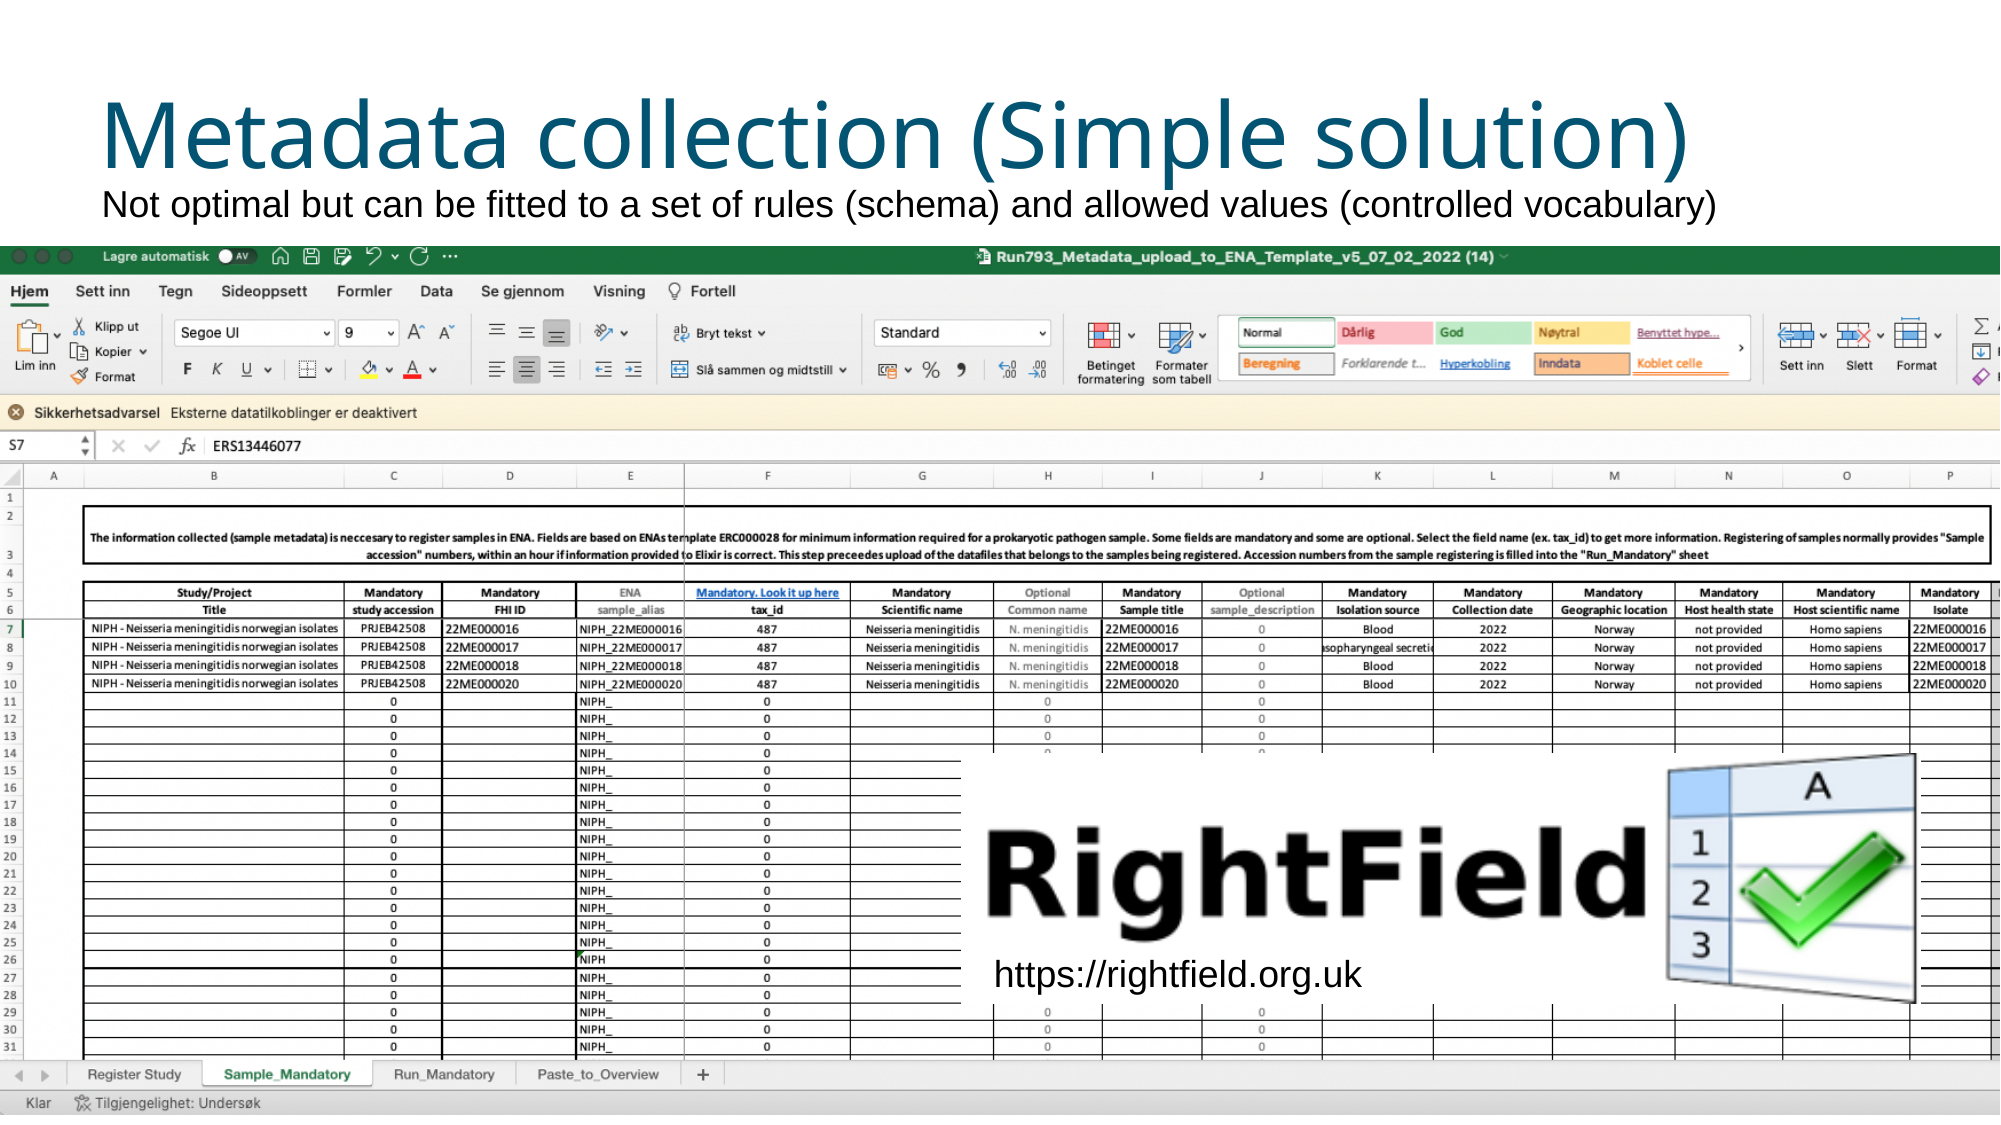

# Metadata collection (Simple solution)
Not optimal but can be fitted to a set of rules (schema) and allowed values (controlled vocabulary)
https://rightfield.org.uk